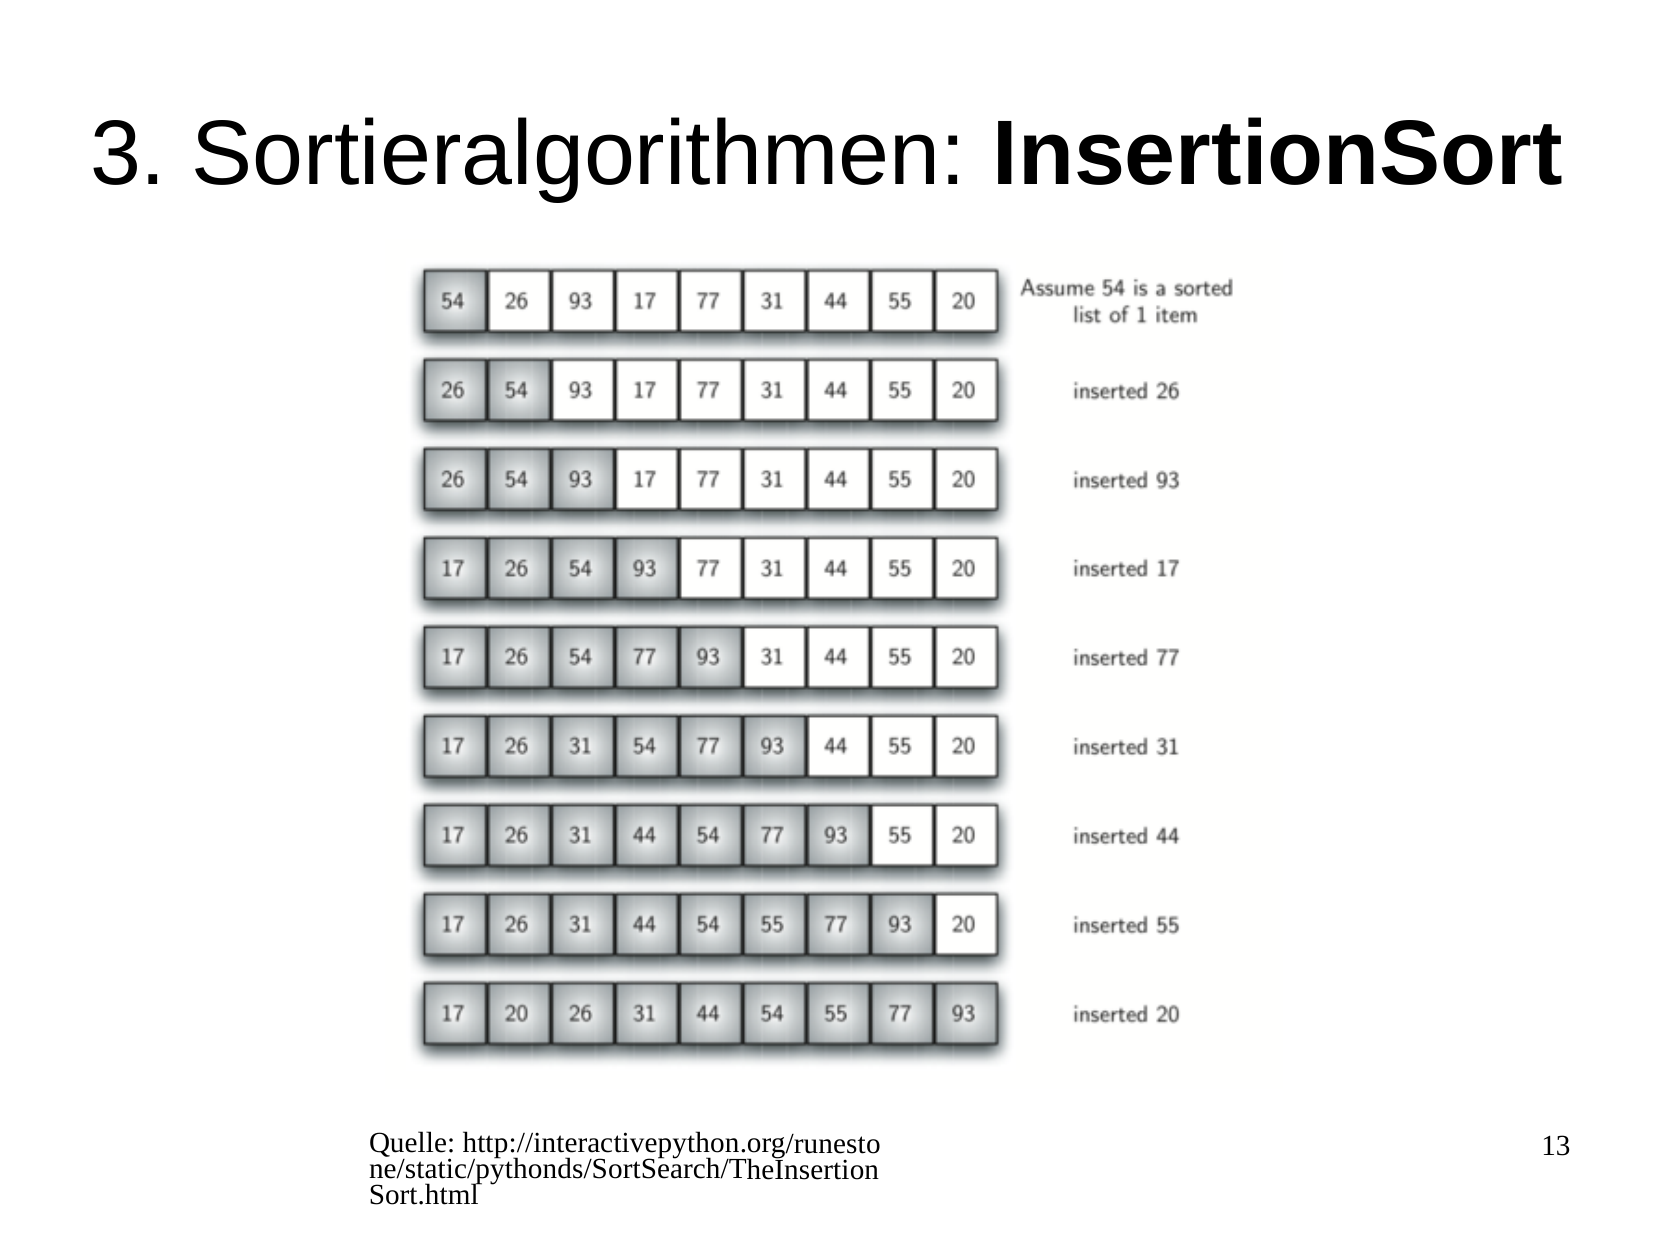

# 3. Sortieralgorithmen: InsertionSort
Quelle: http://interactivepython.org/runestone/static/pythonds/SortSearch/TheInsertionSort.html
13